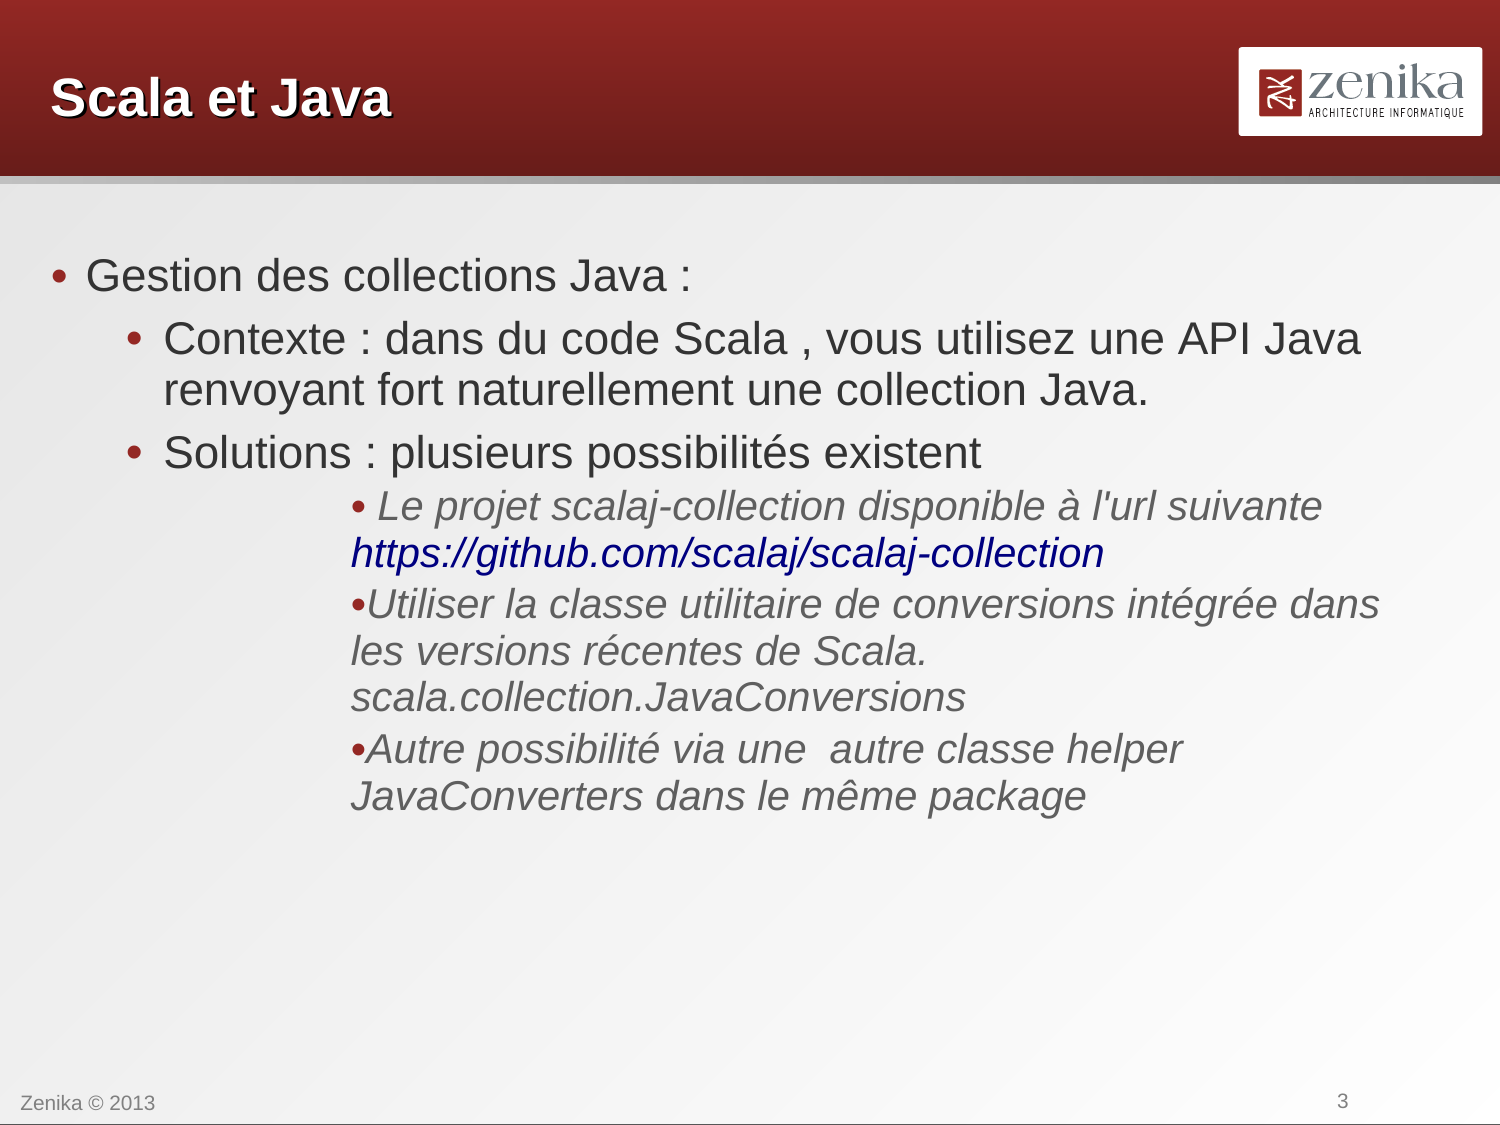

# Scala et Java
Gestion des collections Java :
Contexte : dans du code Scala , vous utilisez une API Java renvoyant fort naturellement une collection Java.
Solutions : plusieurs possibilités existent
 Le projet scalaj-collection disponible à l'url suivante https://github.com/scalaj/scalaj-collection
Utiliser la classe utilitaire de conversions intégrée dans les versions récentes de Scala. scala.collection.JavaConversions
Autre possibilité via une autre classe helper JavaConverters dans le même package